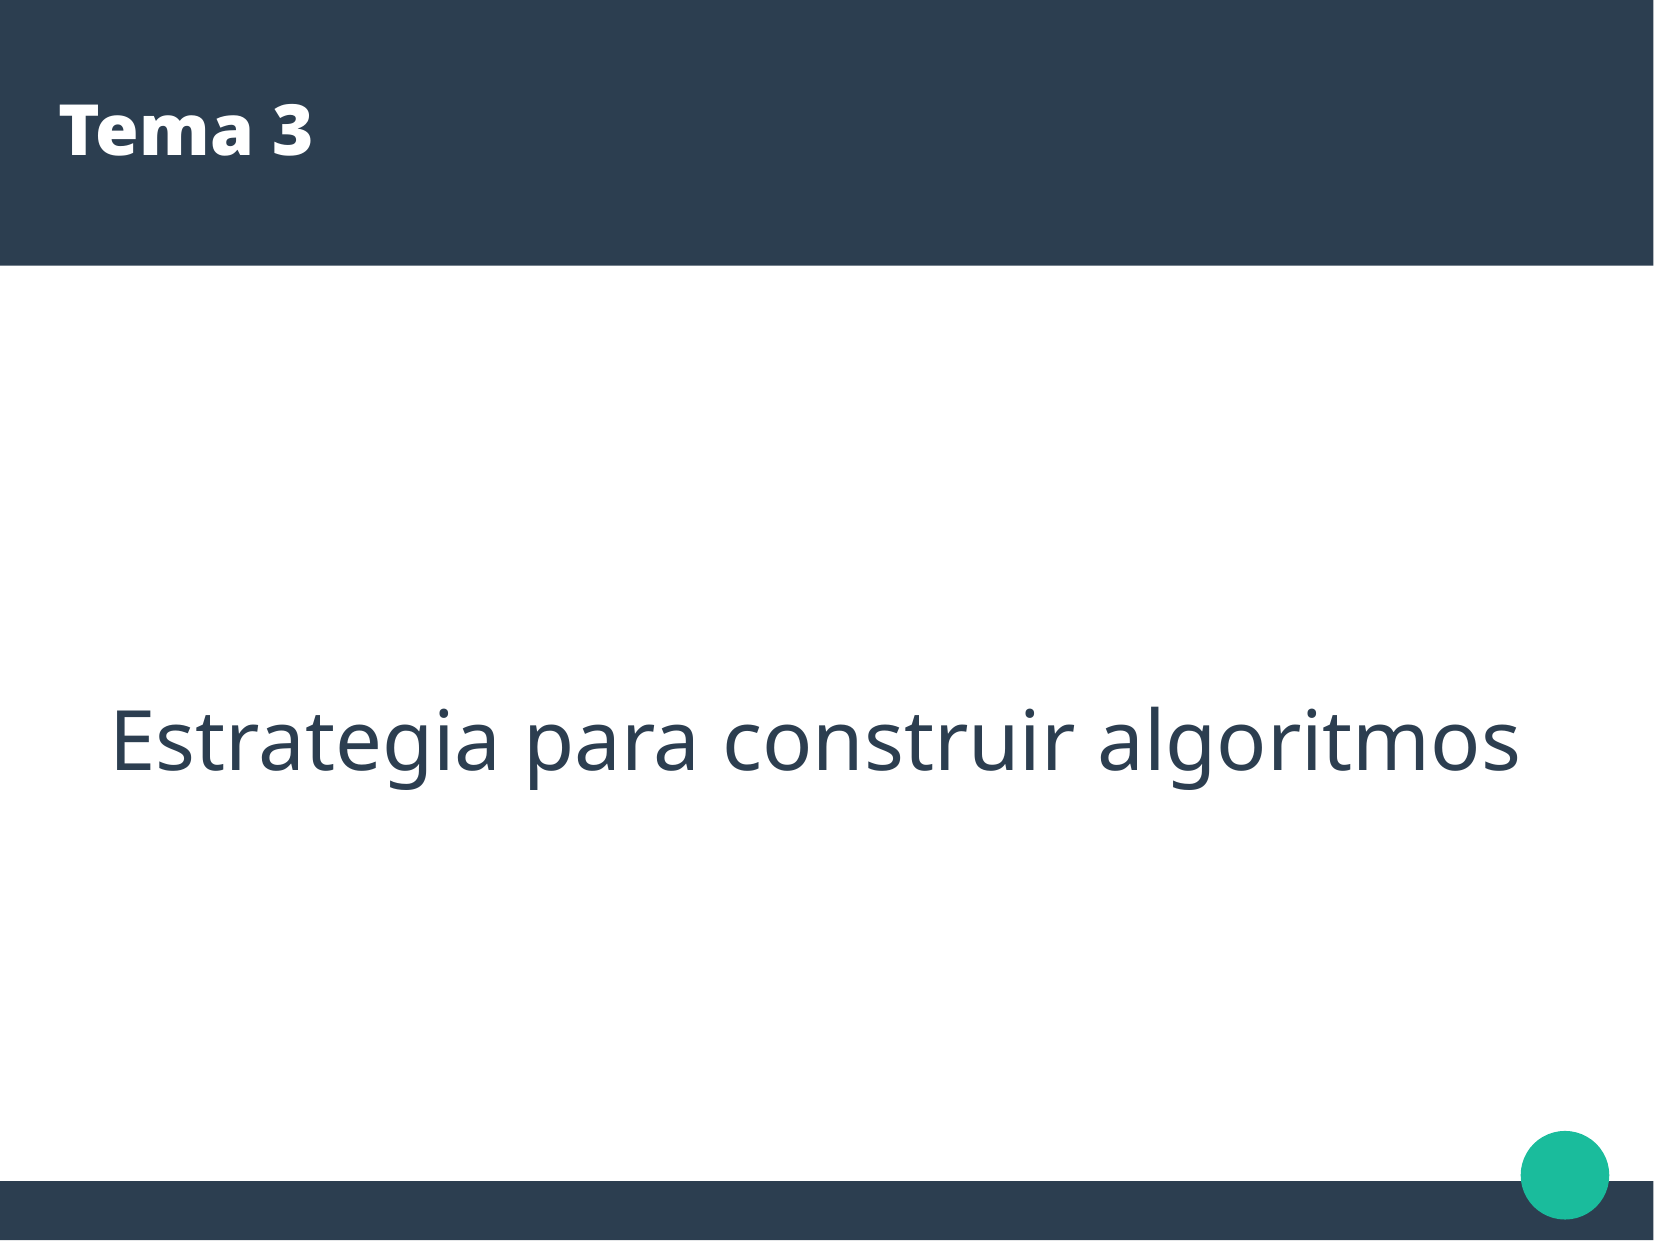

# Tema 3
Estrategia para construir algoritmos